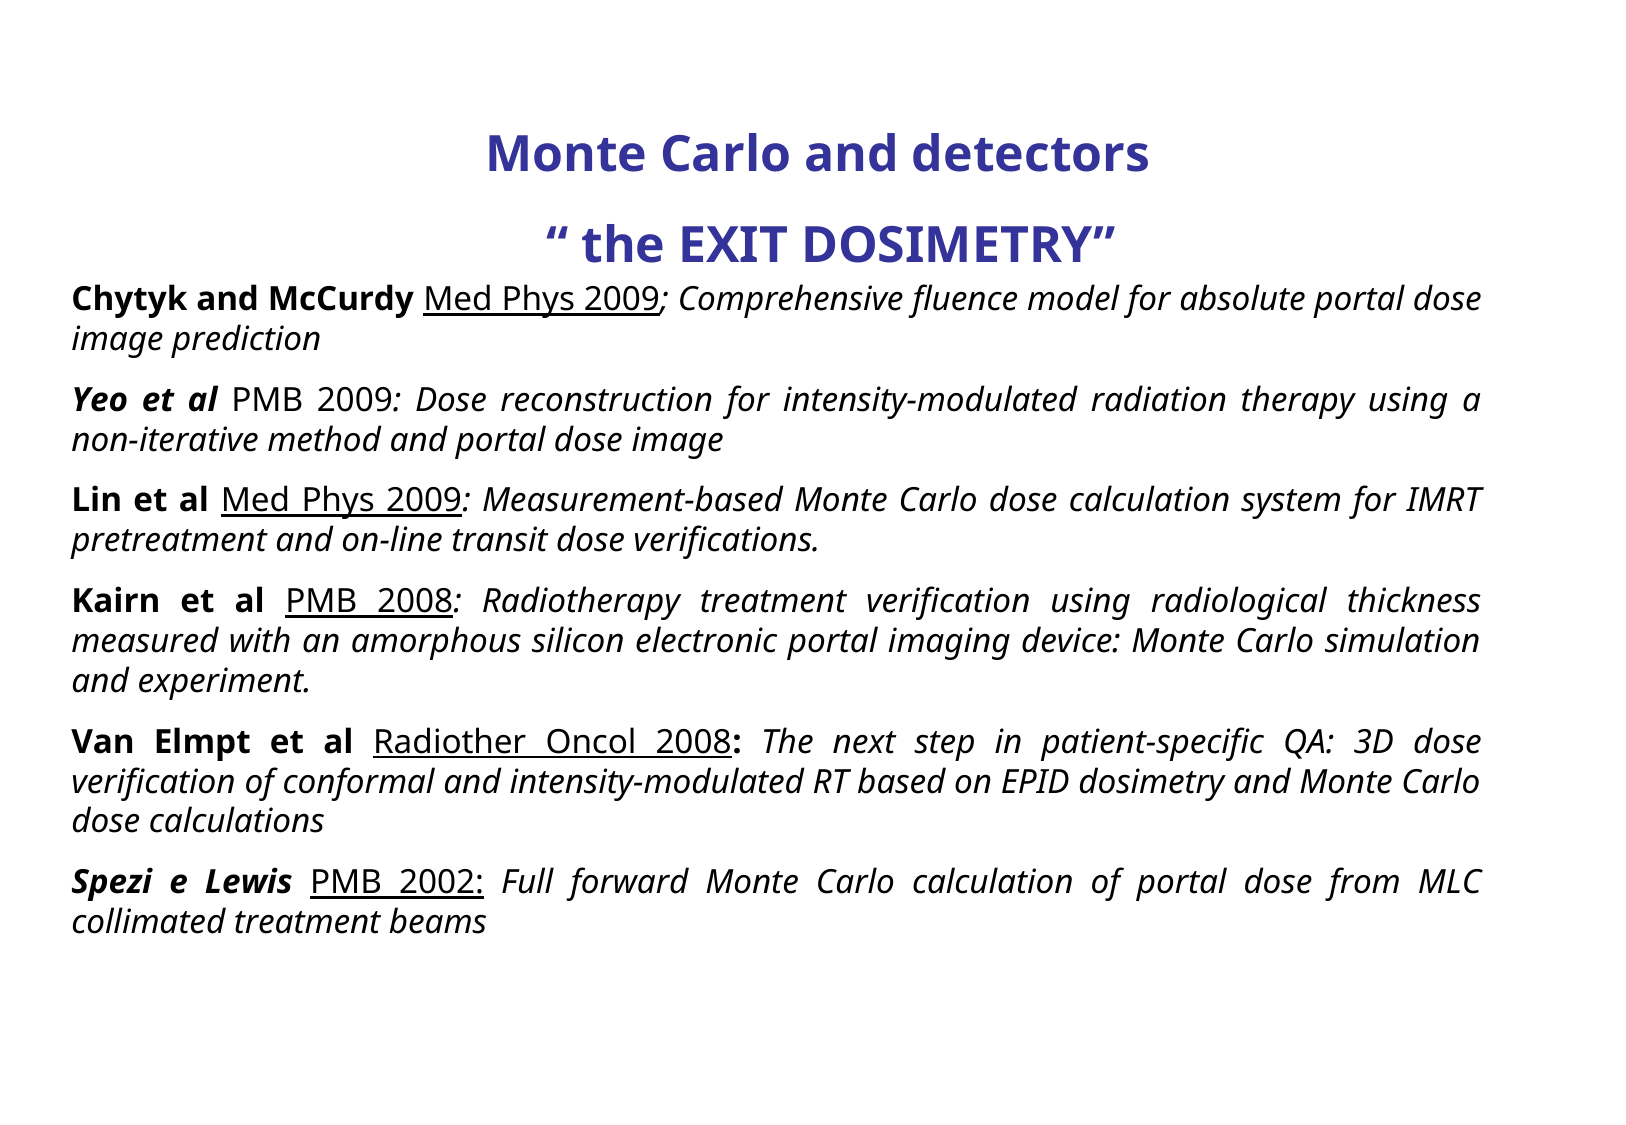

Monte Carlo and detectors
 “ the EXIT DOSIMETRY”
Chytyk and McCurdy Med Phys 2009; Comprehensive fluence model for absolute portal dose image prediction
Yeo et al PMB 2009: Dose reconstruction for intensity-modulated radiation therapy using a non-iterative method and portal dose image
Lin et al Med Phys 2009: Measurement-based Monte Carlo dose calculation system for IMRT pretreatment and on-line transit dose verifications.
Kairn et al PMB 2008: Radiotherapy treatment verification using radiological thickness measured with an amorphous silicon electronic portal imaging device: Monte Carlo simulation and experiment.
Van Elmpt et al Radiother Oncol 2008: The next step in patient-specific QA: 3D dose verification of conformal and intensity-modulated RT based on EPID dosimetry and Monte Carlo dose calculations
Spezi e Lewis PMB 2002: Full forward Monte Carlo calculation of portal dose from MLC collimated treatment beams.